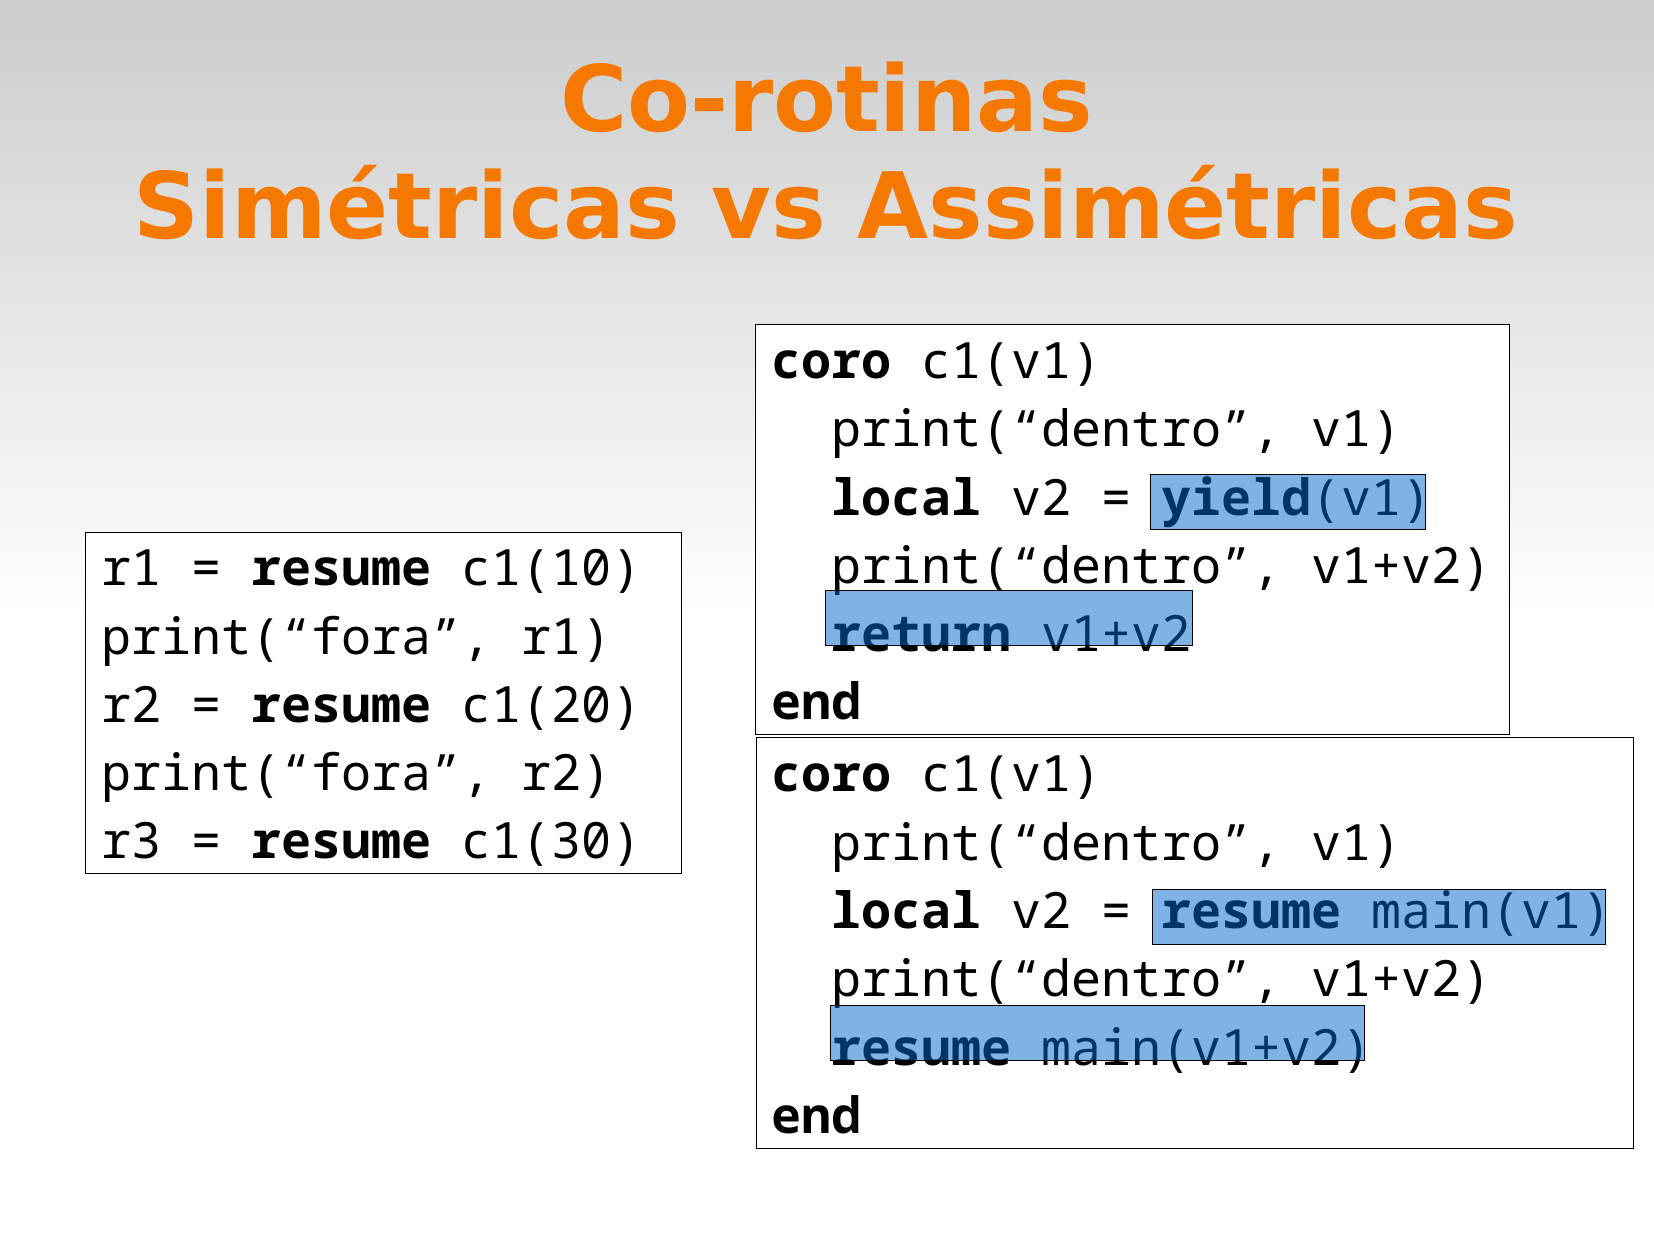

# Co-rotinas Simétricas vs Assimétricas
coro c1(v1)
 print(“dentro”, v1)
 local v2 = yield(v1)
 print(“dentro”, v1+v2)
 return v1+v2
end
r1 = resume c1(10)
print(“fora”, r1)
r2 = resume c1(20)
print(“fora”, r2)
r3 = resume c1(30)
coro c1(v1)
 print(“dentro”, v1)
 local v2 = resume main(v1)
 print(“dentro”, v1+v2)
 resume main(v1+v2)
end